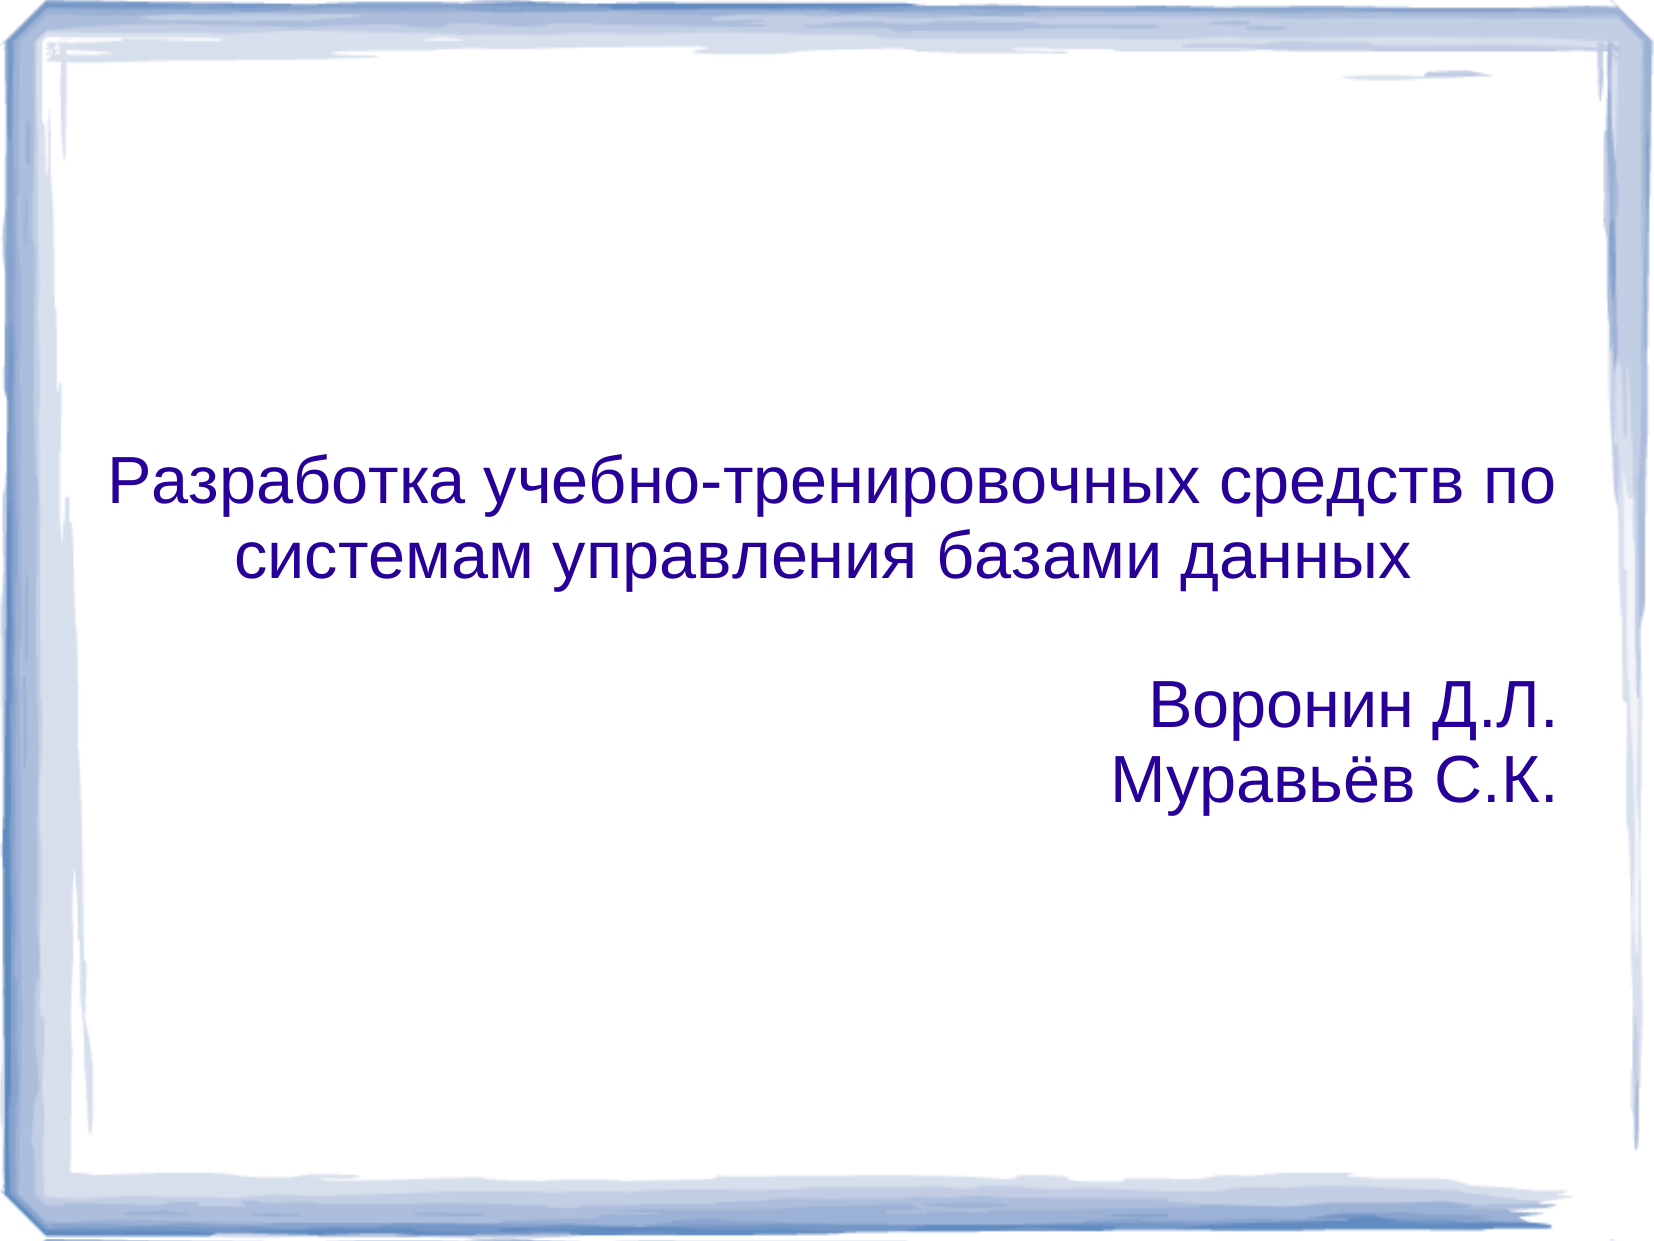

# Разработка учебно-тренировочных средств по системам управления базами данных
Воронин Д.Л.
Муравьёв С.К.